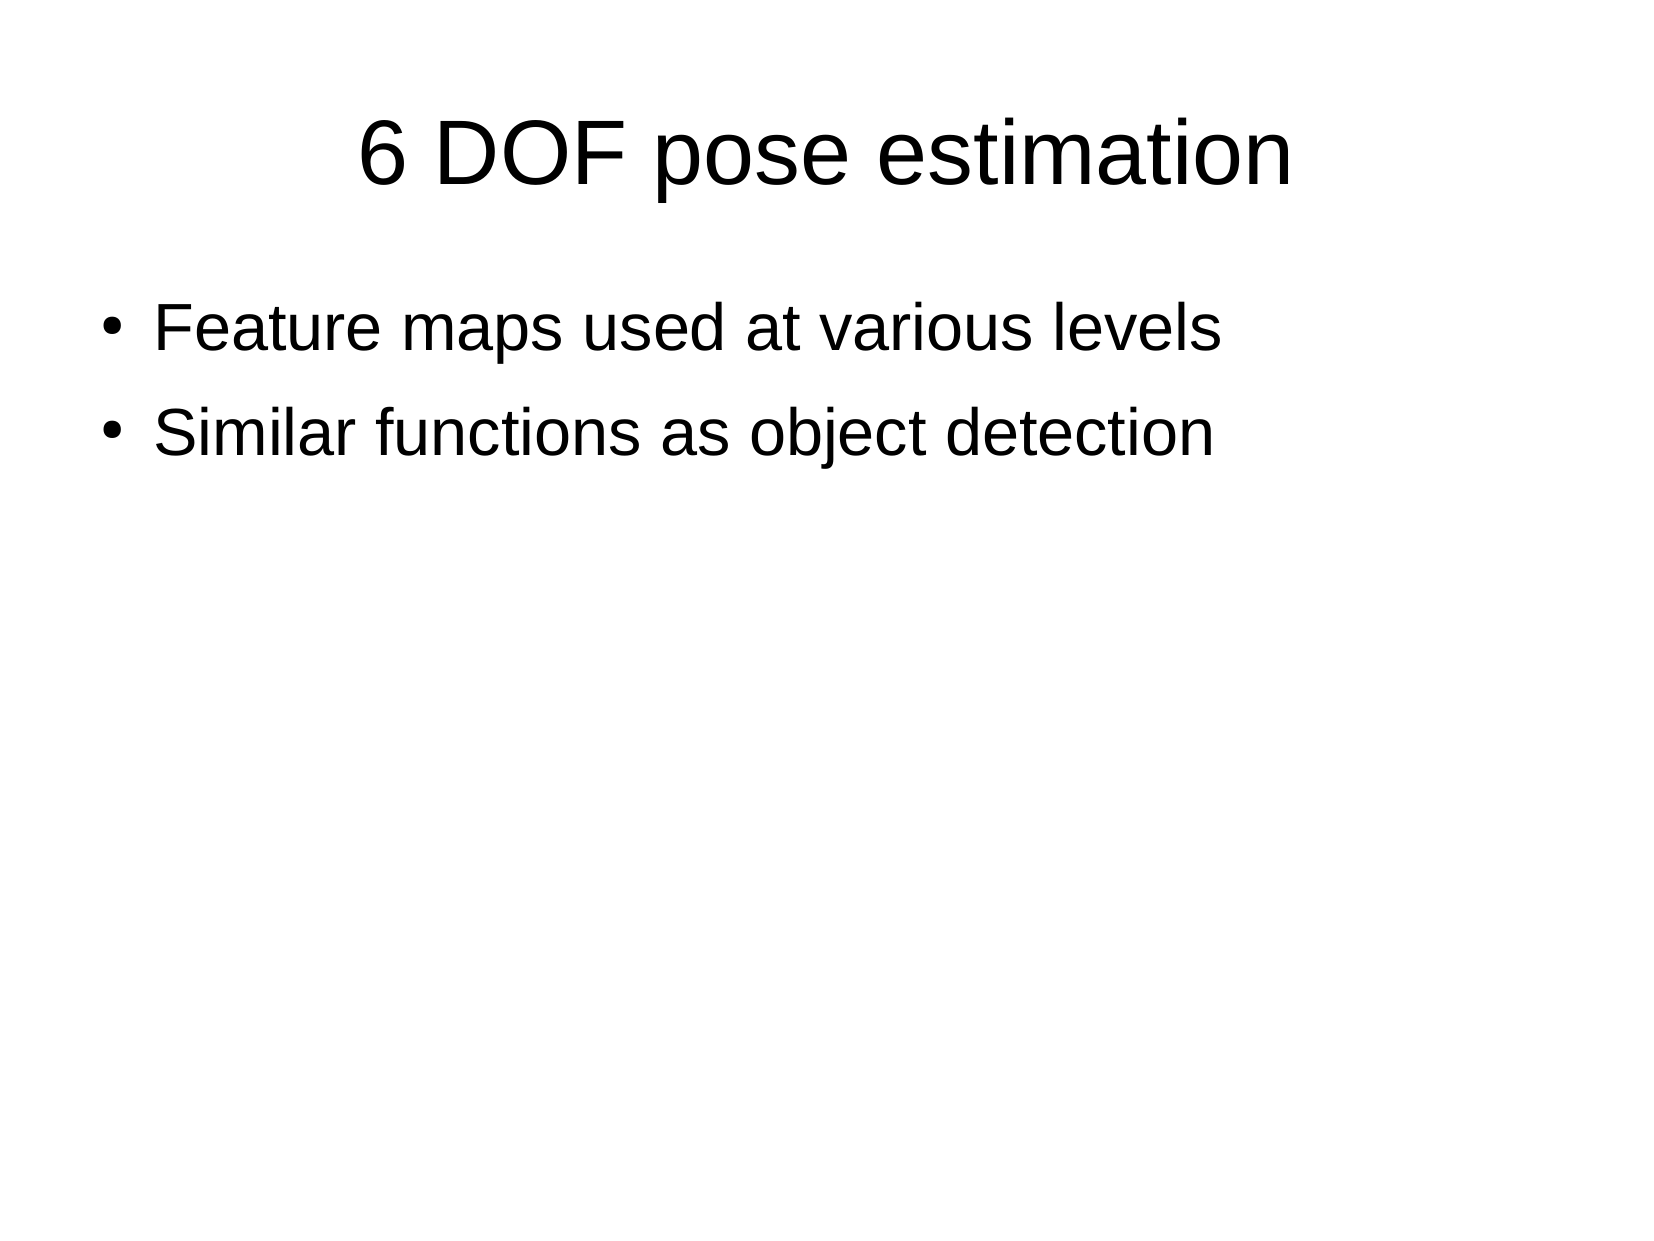

# 6 DOF pose estimation
Feature maps used at various levels
Similar functions as object detection